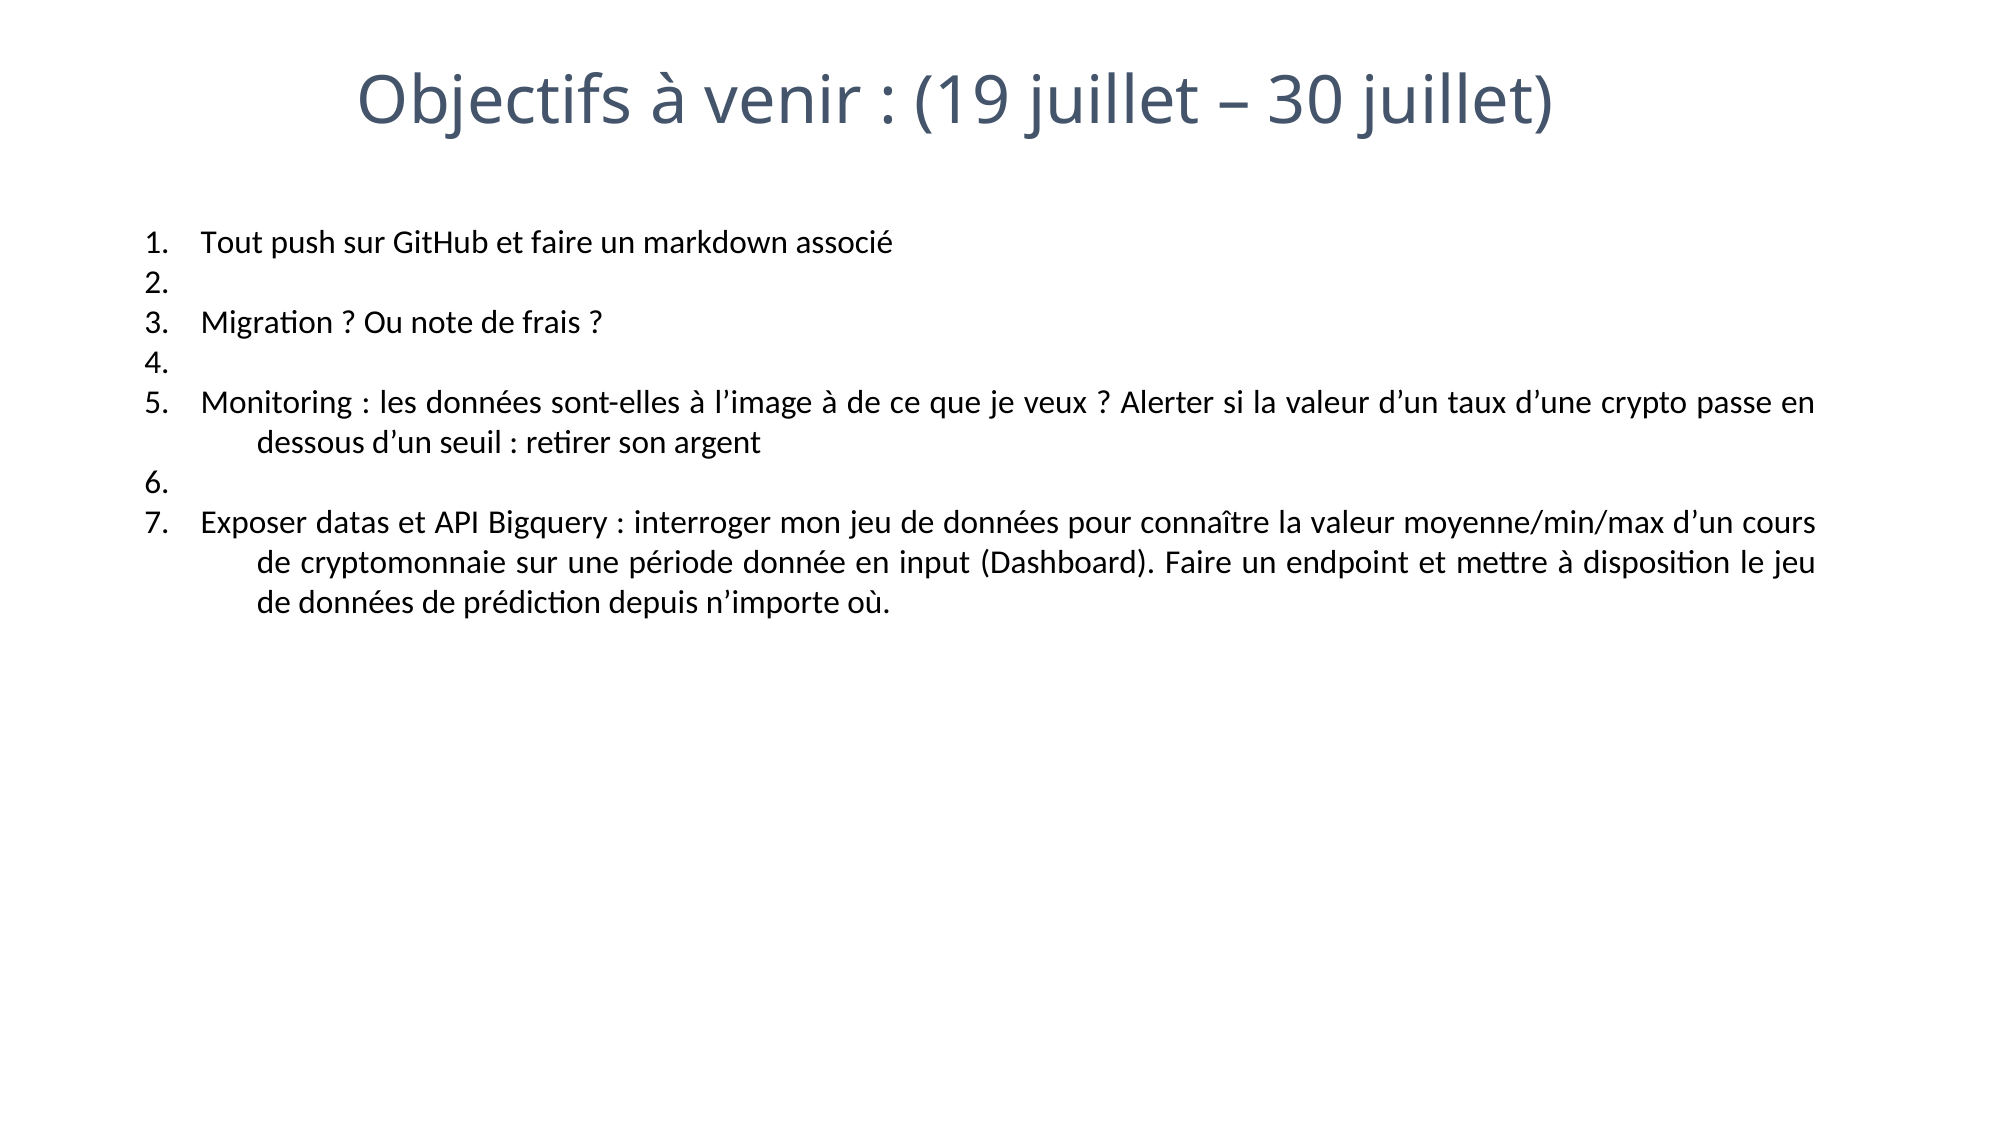

# Objectifs à venir : (19 juillet – 30 juillet)
Tout push sur GitHub et faire un markdown associé
Migration ? Ou note de frais ?
Monitoring : les données sont-elles à l’image à de ce que je veux ? Alerter si la valeur d’un taux d’une crypto passe en dessous d’un seuil : retirer son argent
Exposer datas et API Bigquery : interroger mon jeu de données pour connaître la valeur moyenne/min/max d’un cours de cryptomonnaie sur une période donnée en input (Dashboard). Faire un endpoint et mettre à disposition le jeu de données de prédiction depuis n’importe où.